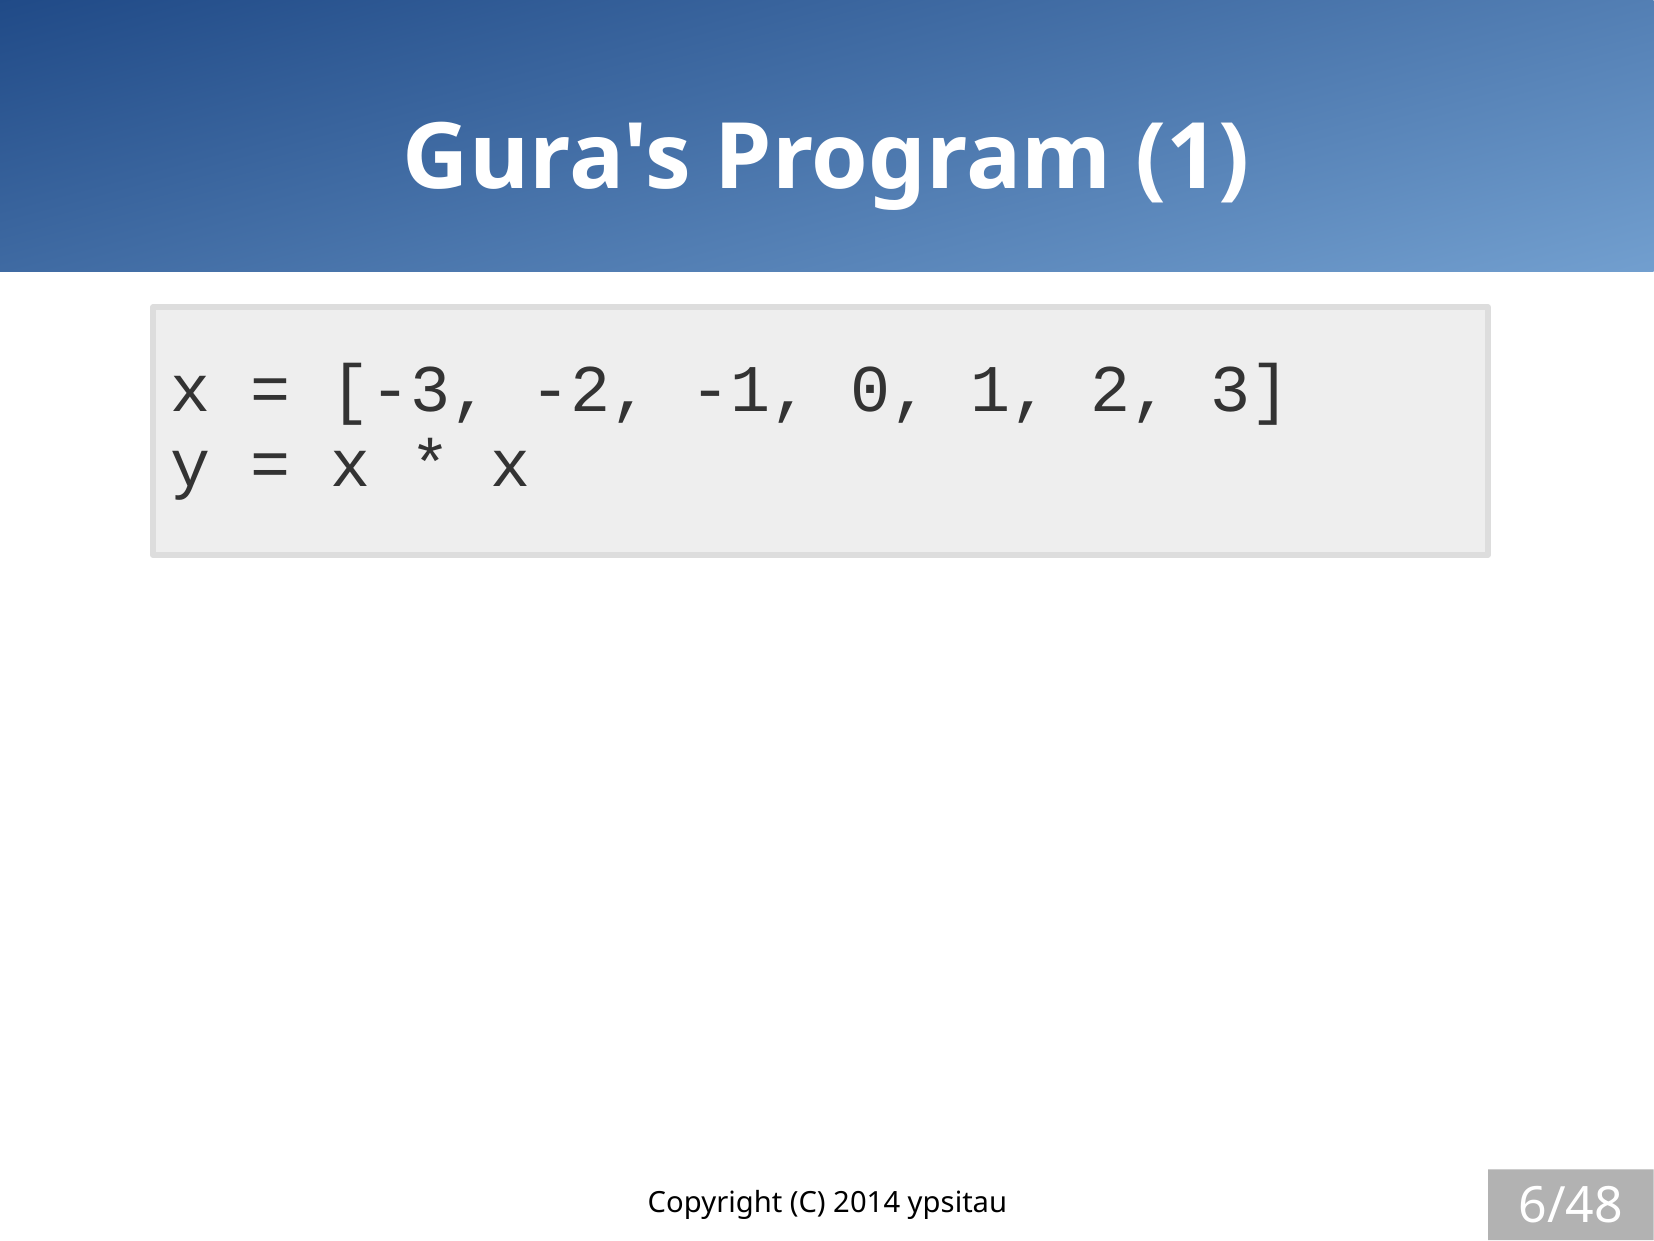

# Gura's Program (1)
x = [-3, -2, -1, 0, 1, 2, 3]
y = x * x
6
Copyright (C) 2014 ypsitau